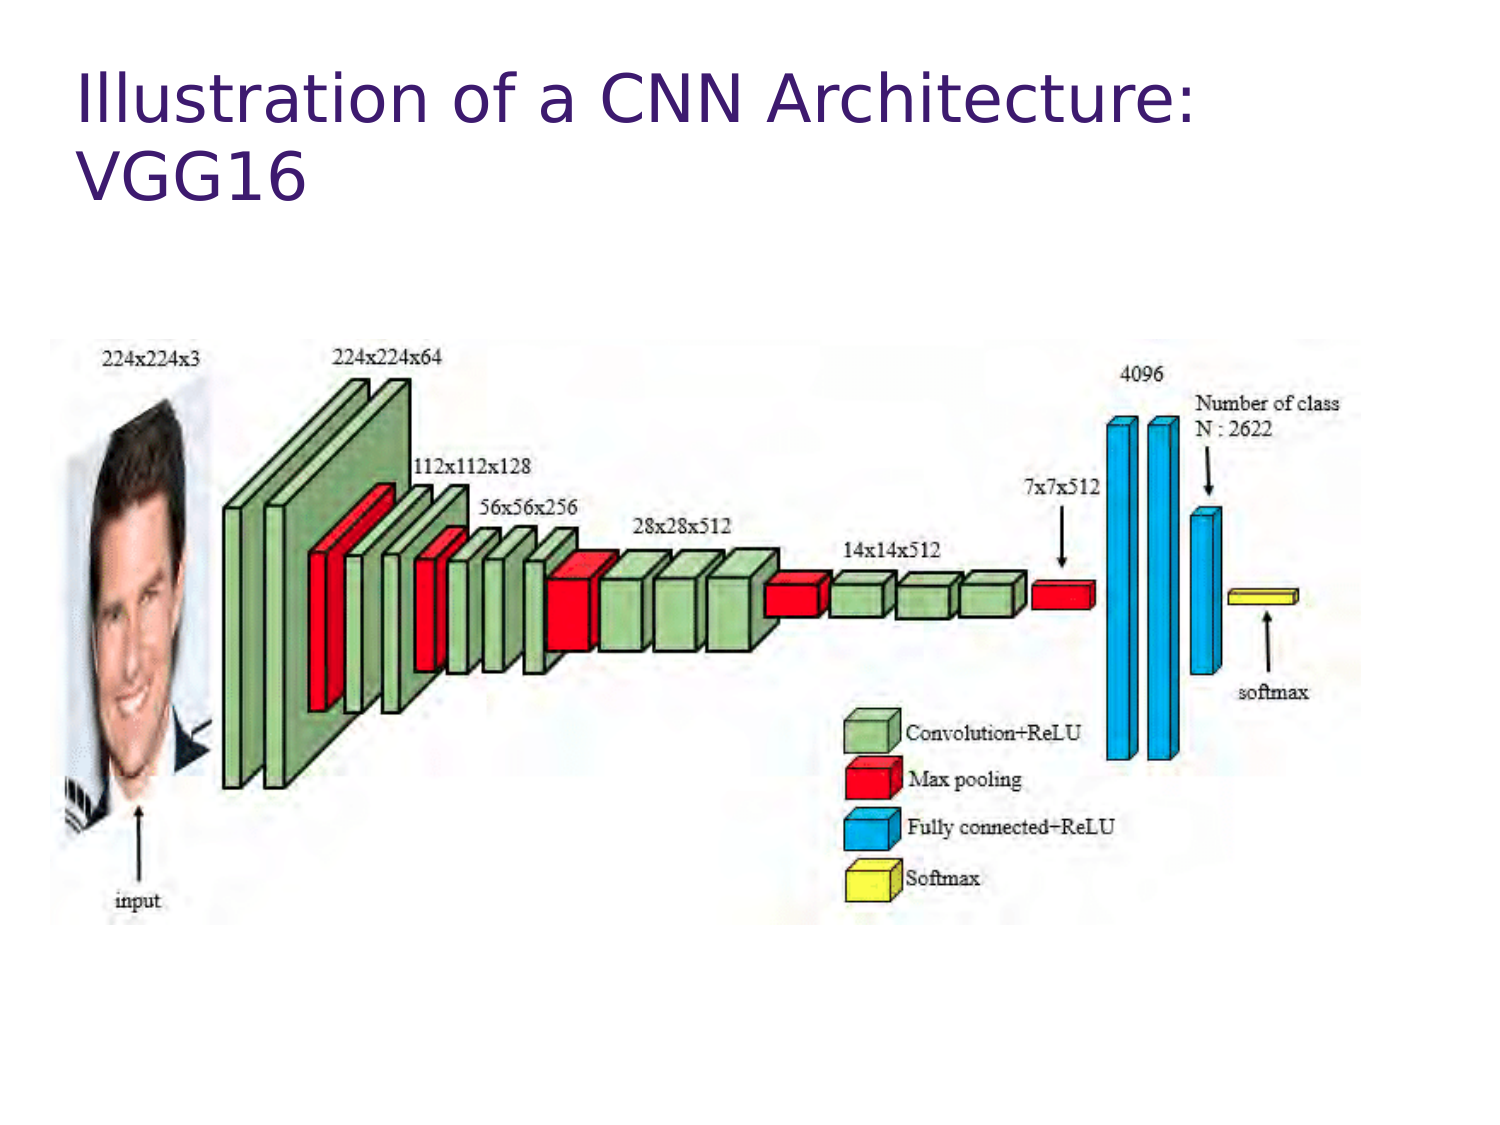

# Illustration of a CNN Architecture: VGG16